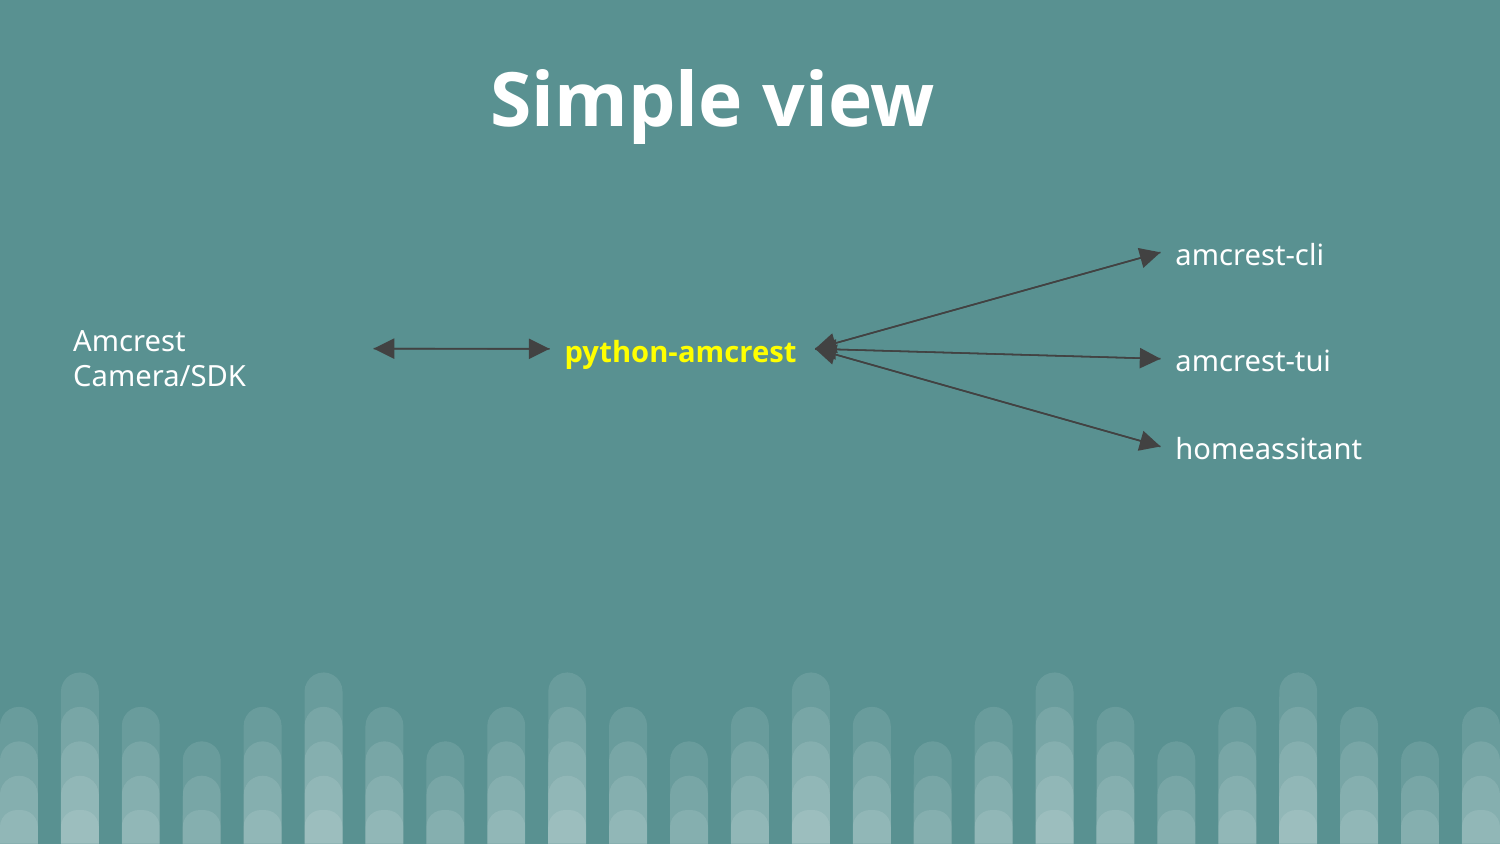

# Simple view
amcrest-cli
Amcrest Camera/SDK
python-amcrest
amcrest-tui
homeassitant